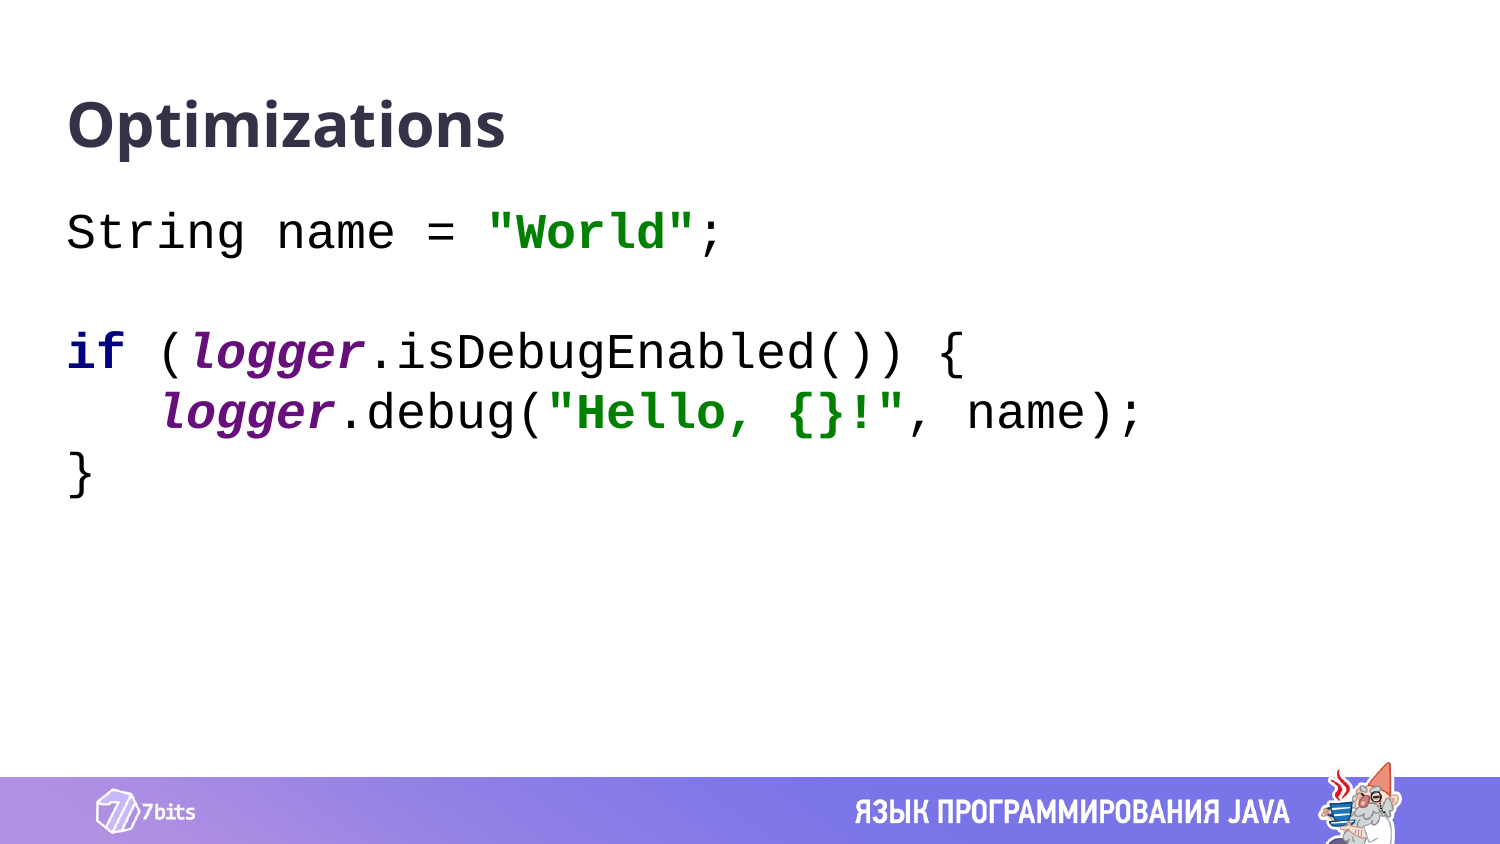

# Optimizations
String name = "World";
if (logger.isDebugEnabled()) {
 logger.debug("Hello, {}!", name);
}